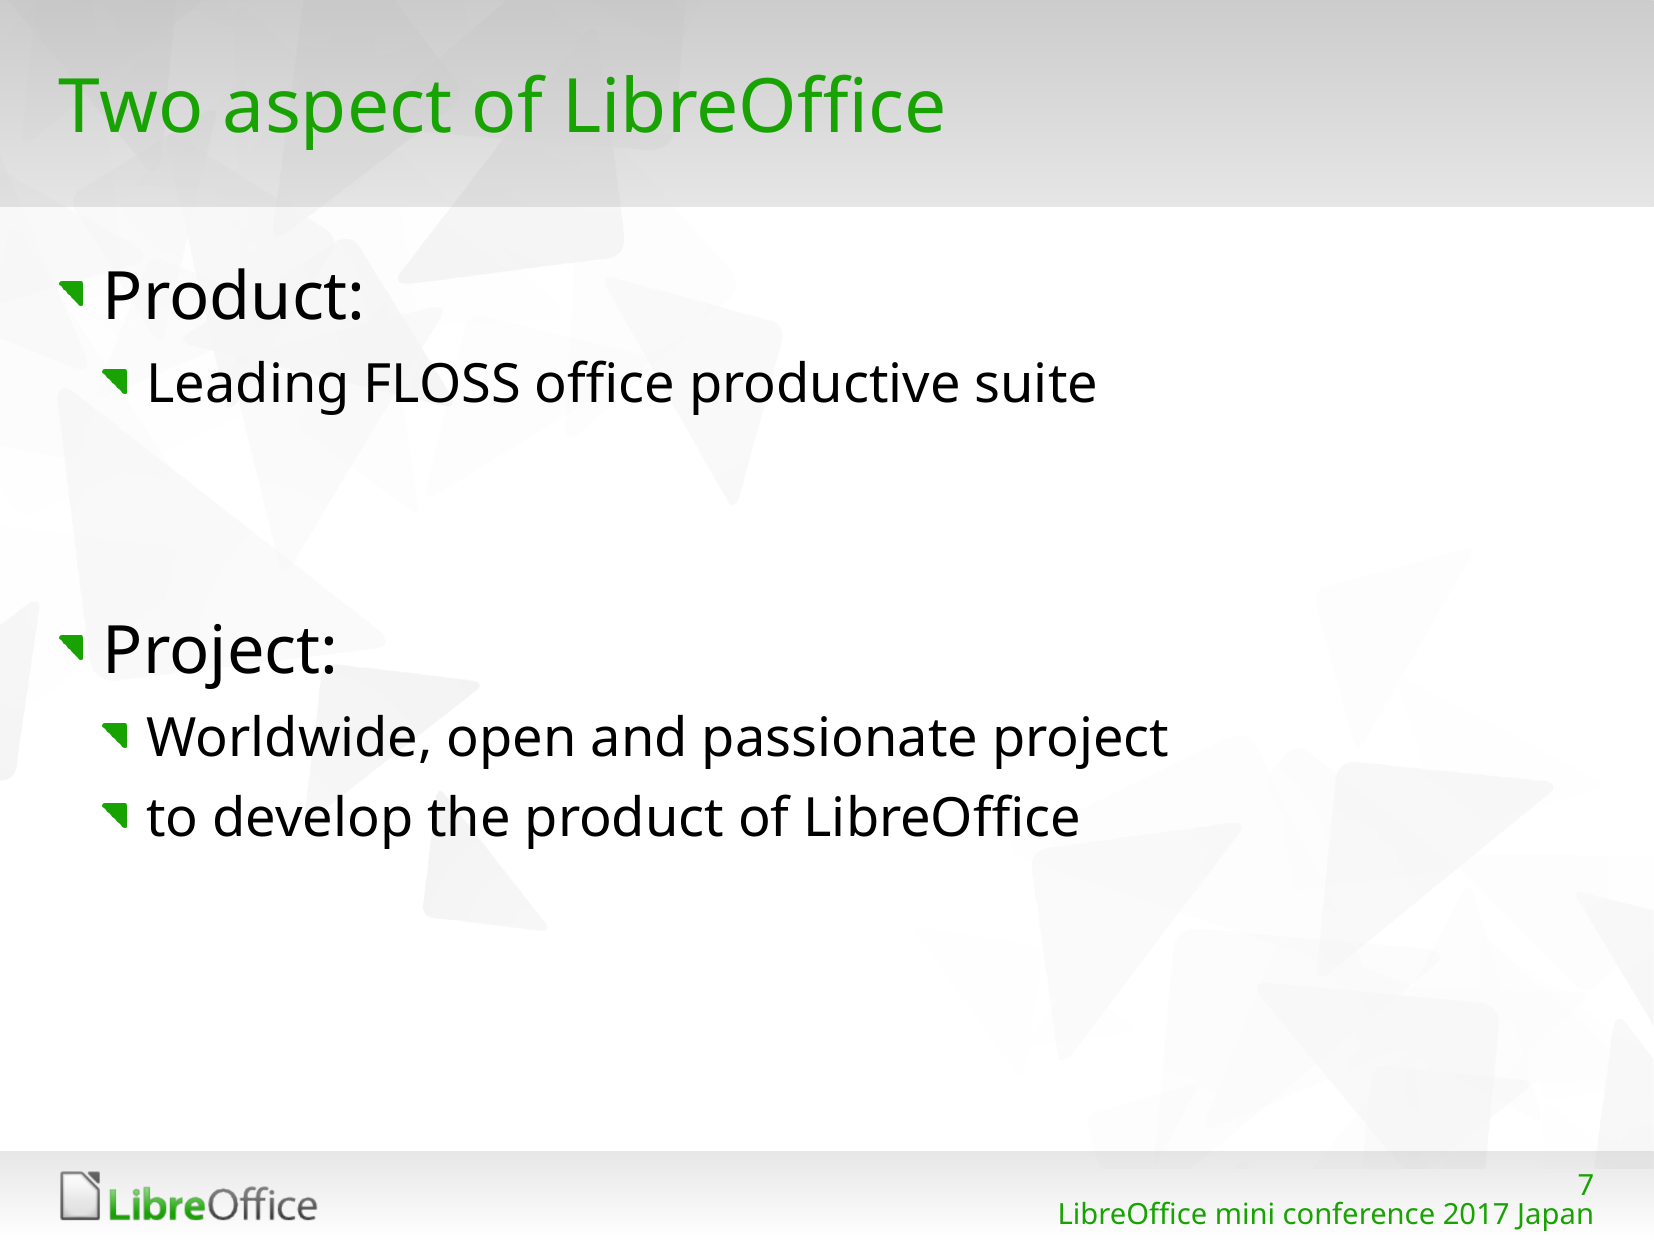

# Two aspect of LibreOffice
Product:
Leading FLOSS office productive suite
Project:
Worldwide, open and passionate project
to develop the product of LibreOffice
7
 LibreOffice mini conference 2017 Japan